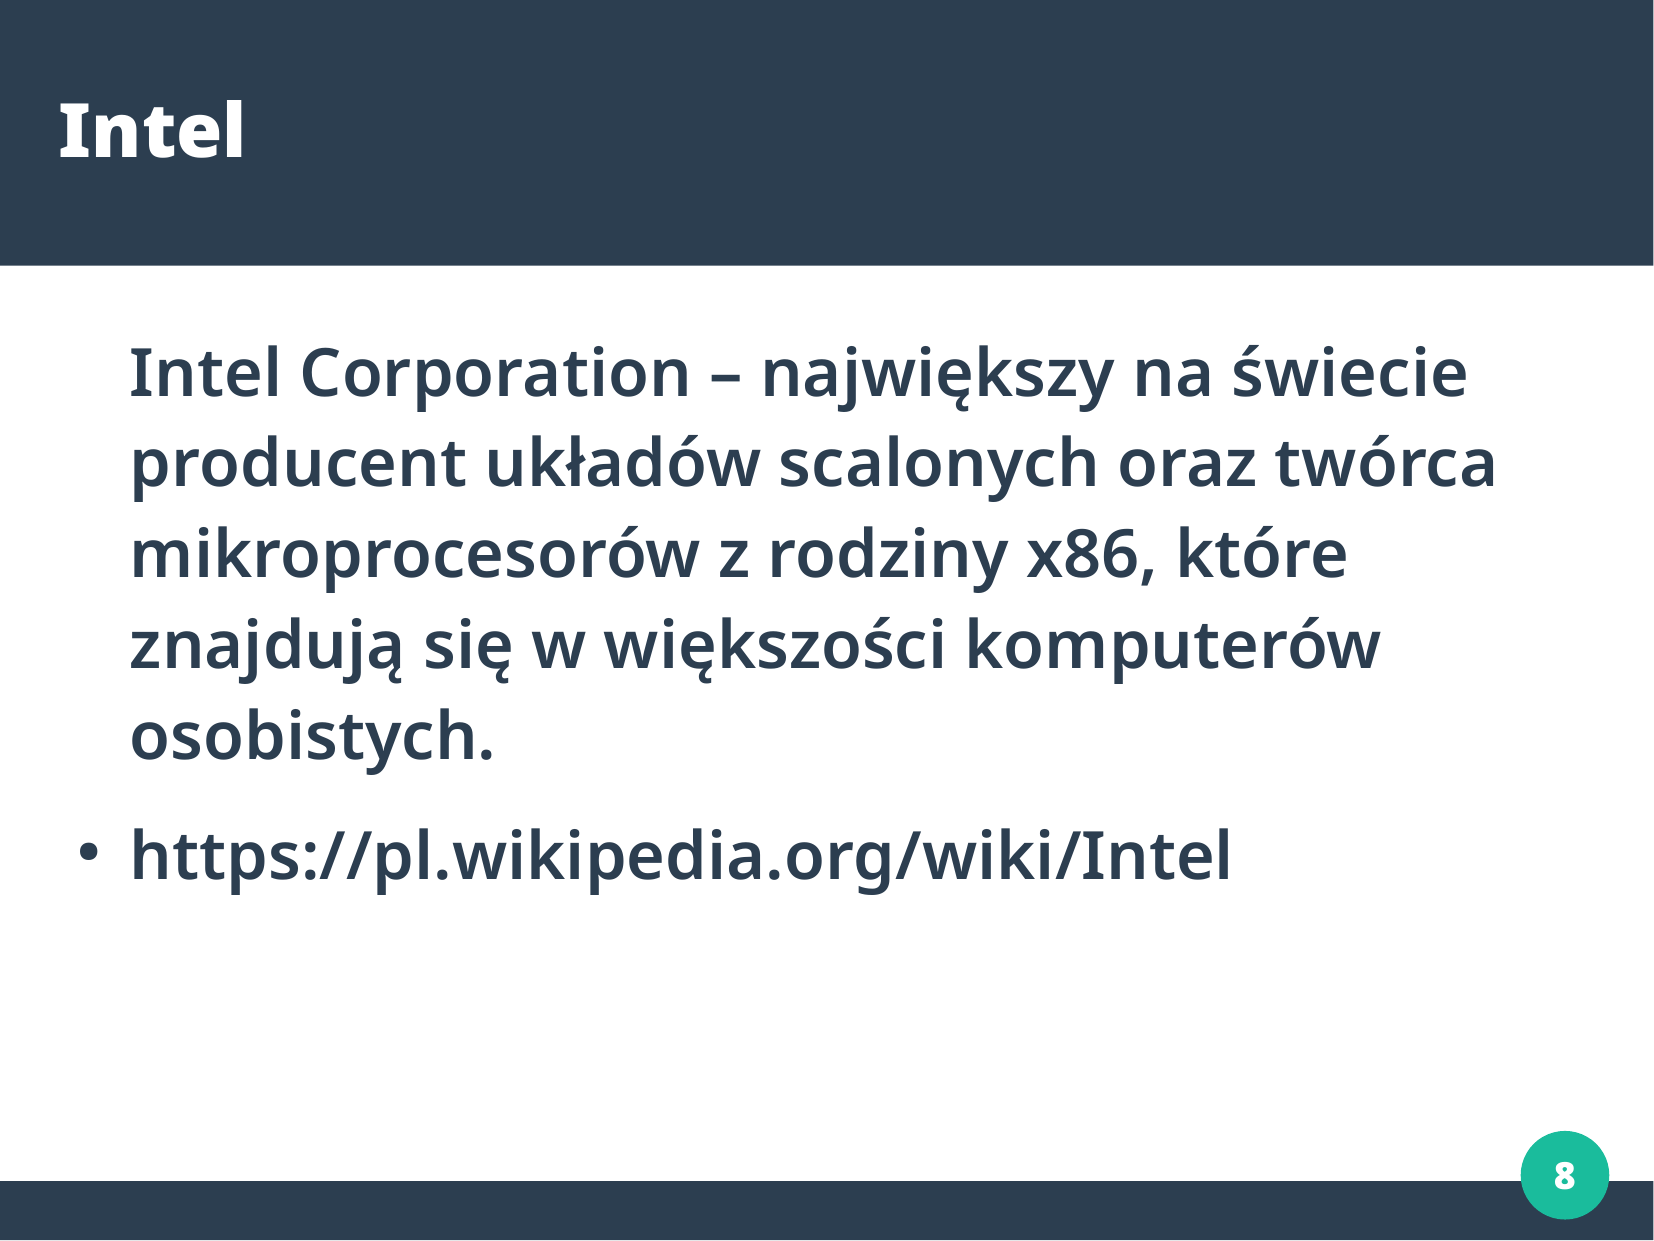

# Intel
Intel Corporation – największy na świecie producent układów scalonych oraz twórca mikroprocesorów z rodziny x86, które znajdują się w większości komputerów osobistych.
https://pl.wikipedia.org/wiki/Intel
8